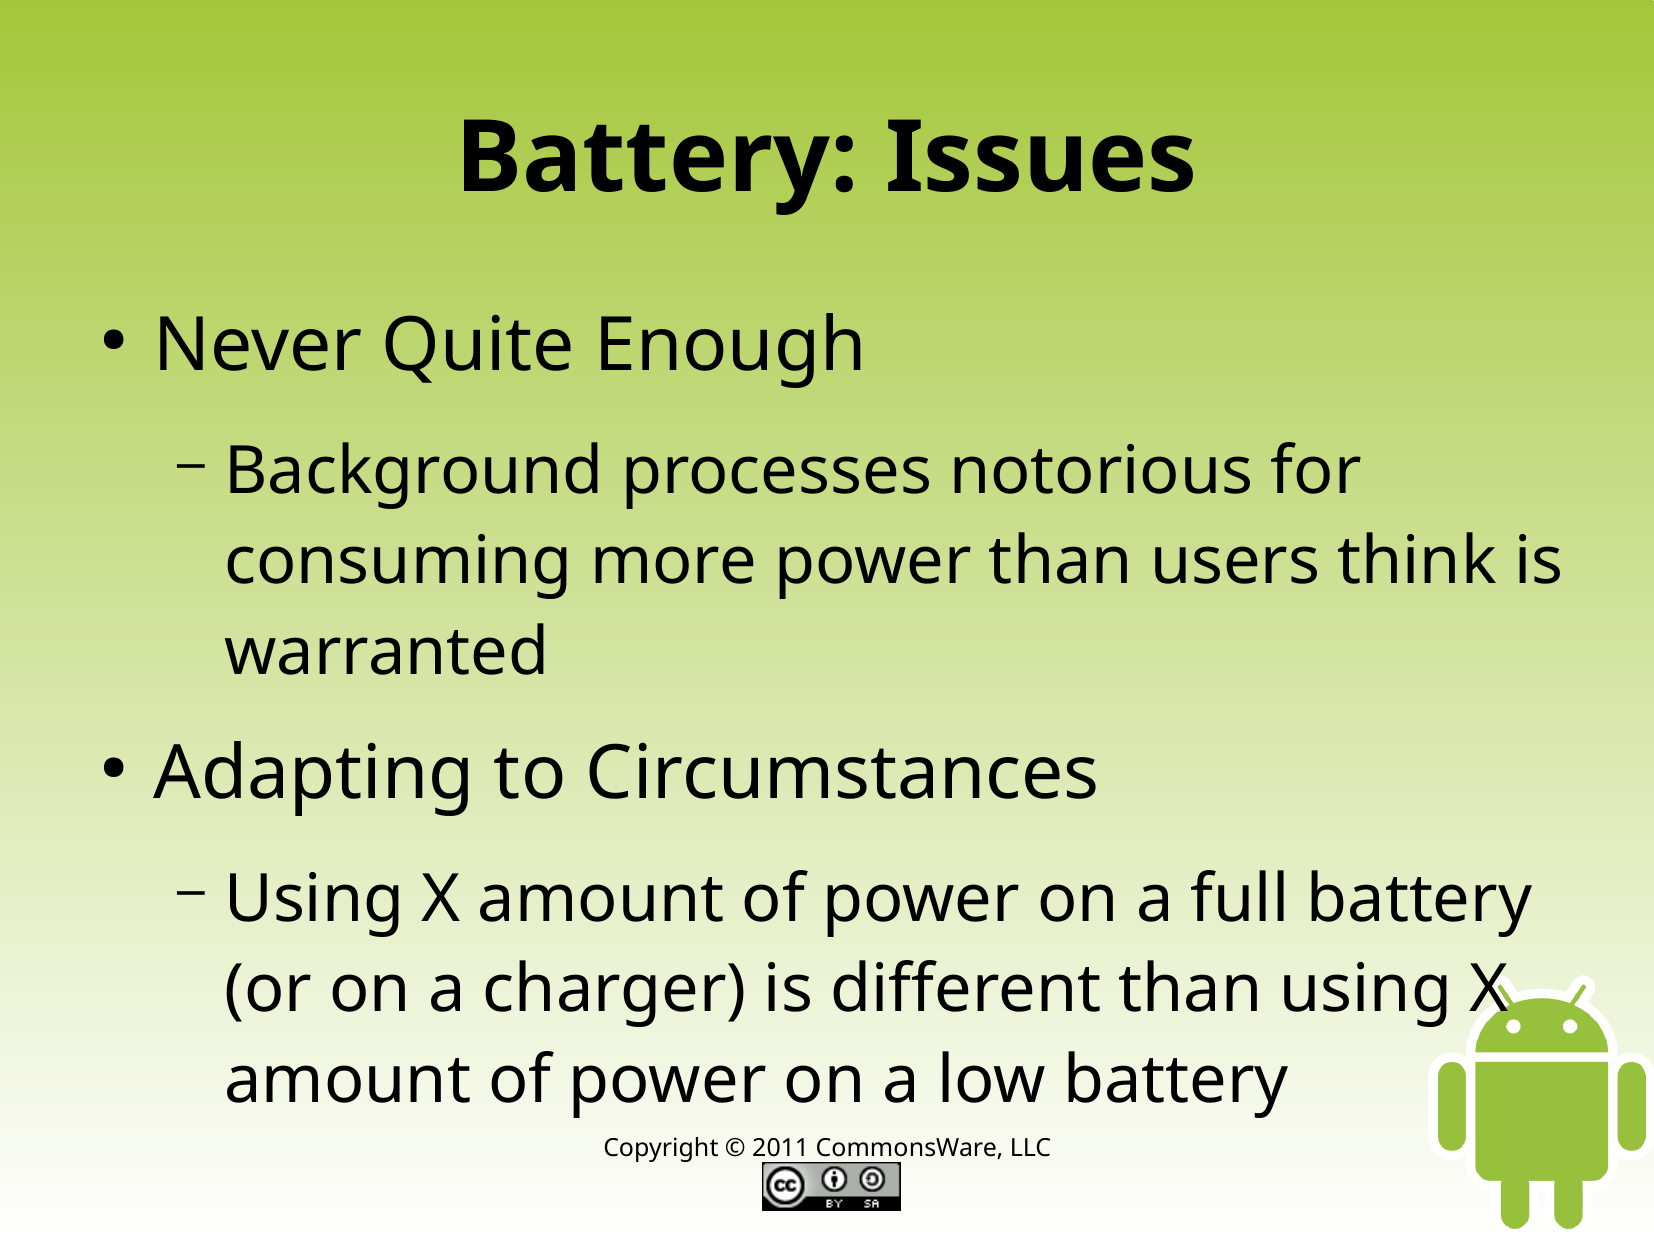

# Battery: Issues
Never Quite Enough
Background processes notorious for consuming more power than users think is warranted
Adapting to Circumstances
Using X amount of power on a full battery (or on a charger) is different than using X amount of power on a low battery